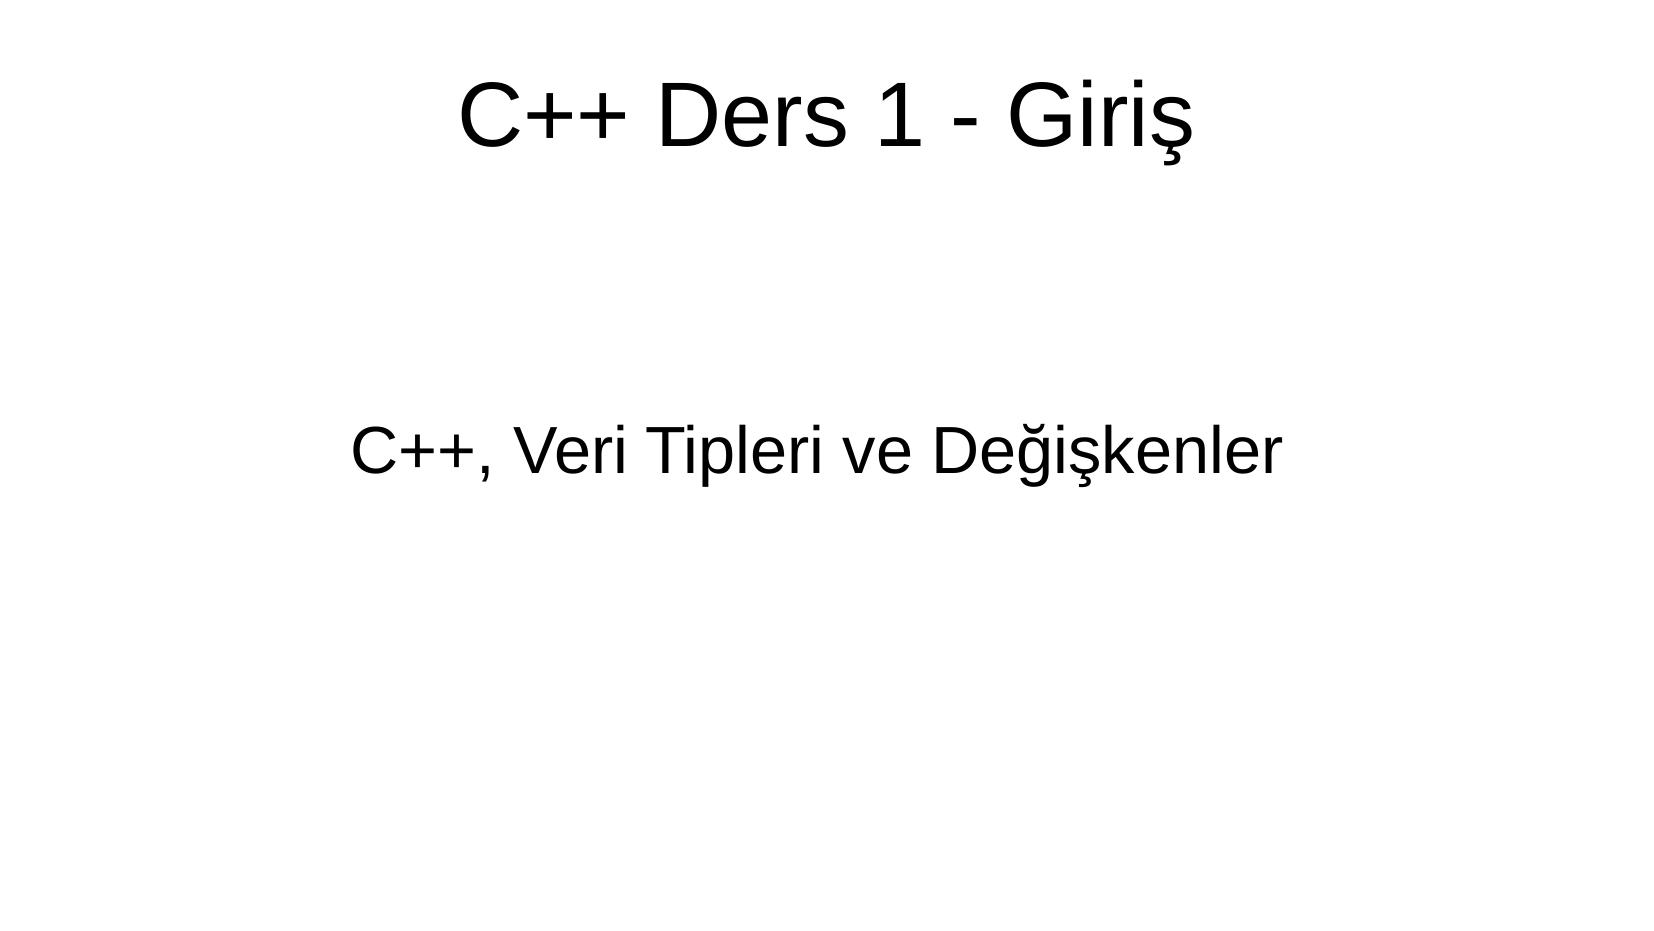

# C++ Ders 1 - Giriş
C++, Veri Tipleri ve Değişkenler